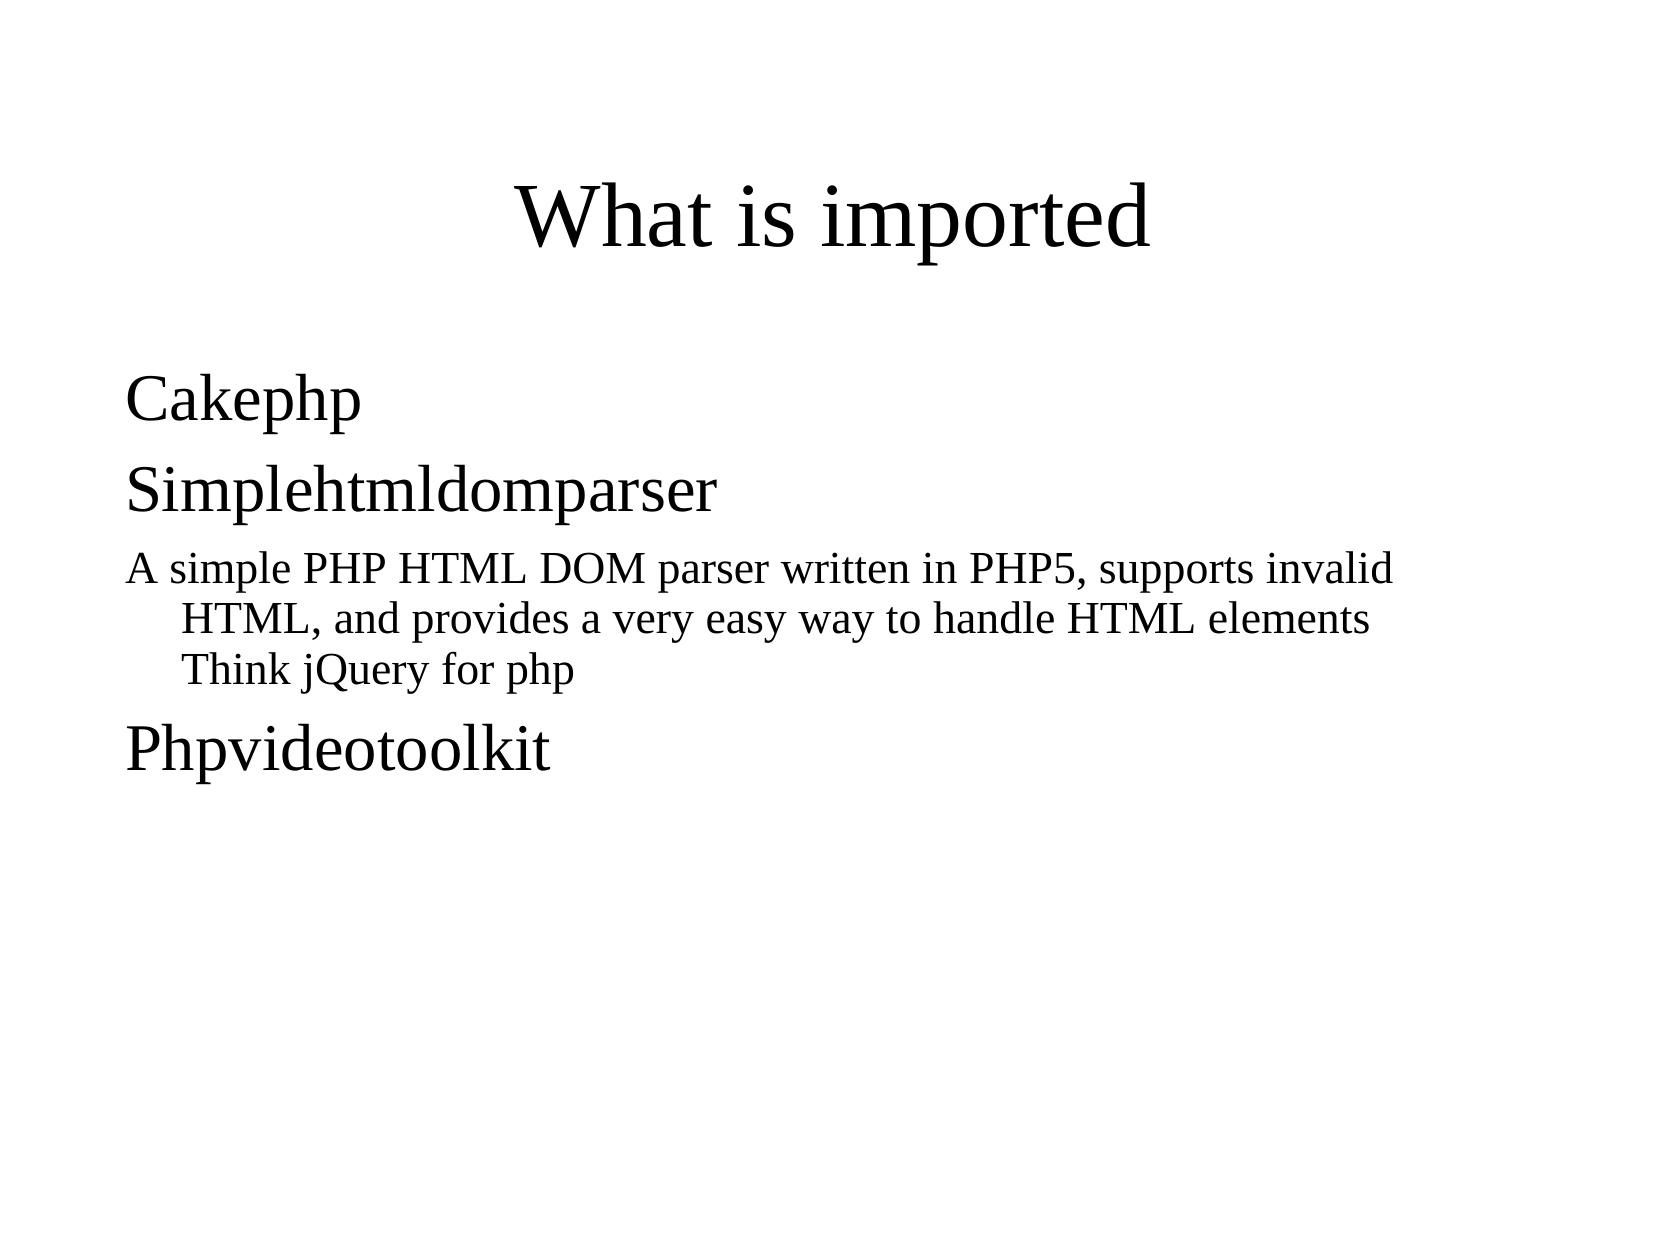

# What is imported
Cakephp
Simplehtmldomparser
A simple PHP HTML DOM parser written in PHP5, supports invalid HTML, and provides a very easy way to handle HTML elements
Think jQuery for php
Phpvideotoolkit